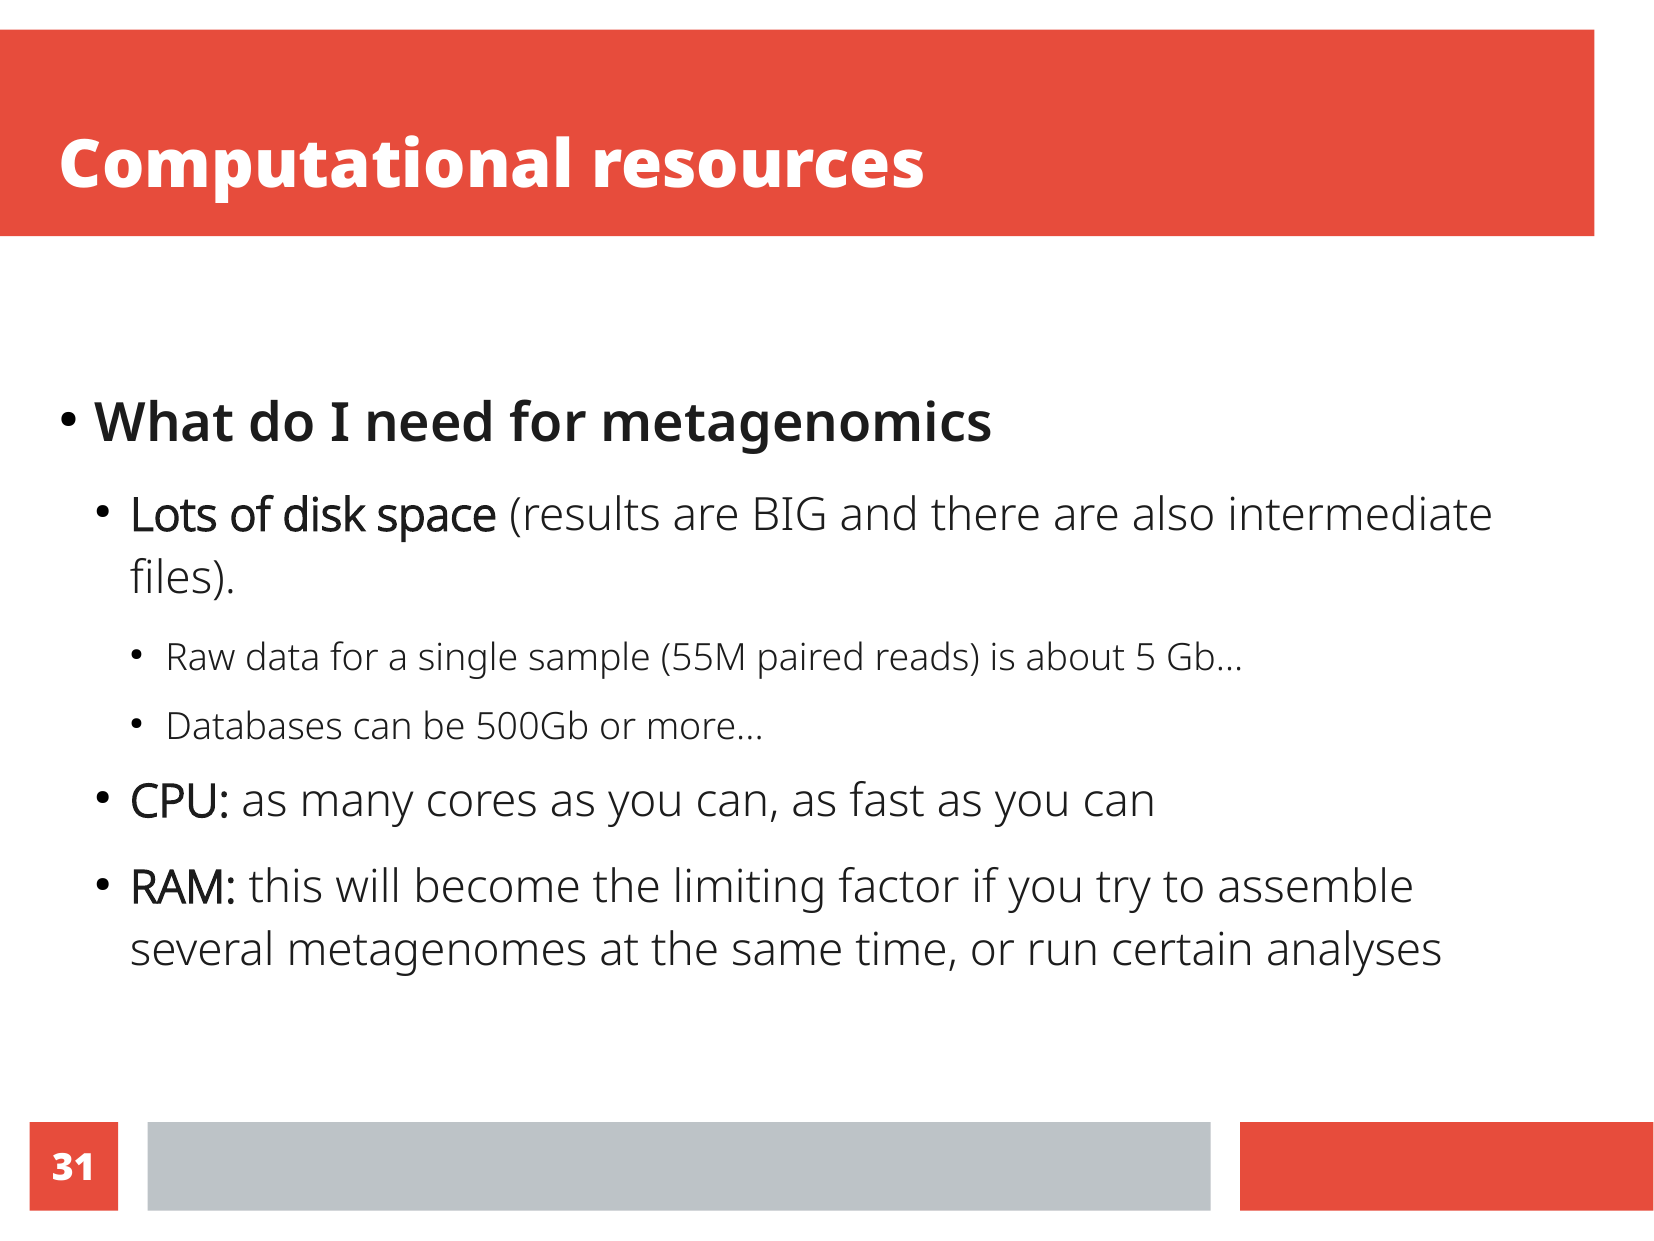

# Computational resources
What do I need for metagenomics
Lots of disk space (results are BIG and there are also intermediate files).
Raw data for a single sample (55M paired reads) is about 5 Gb…
Databases can be 500Gb or more...
CPU: as many cores as you can, as fast as you can
RAM: this will become the limiting factor if you try to assemble several metagenomes at the same time, or run certain analyses
31